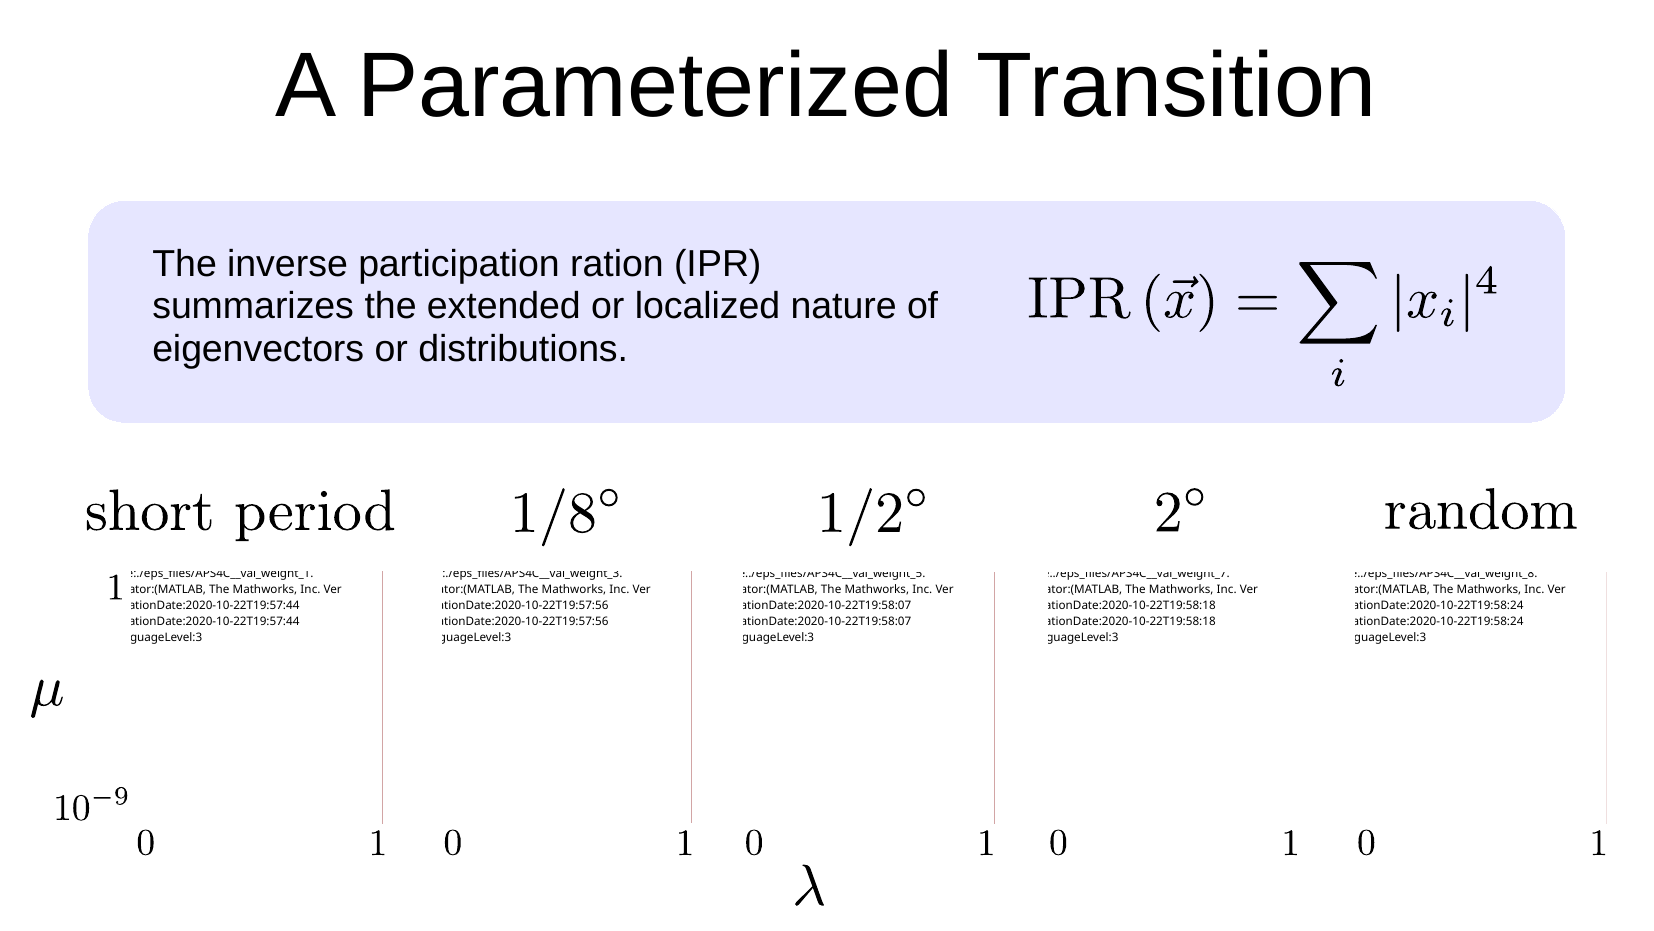

# A Parameterized Transition
The inverse participation ration (IPR) summarizes the extended or localized nature of eigenvectors or distributions.